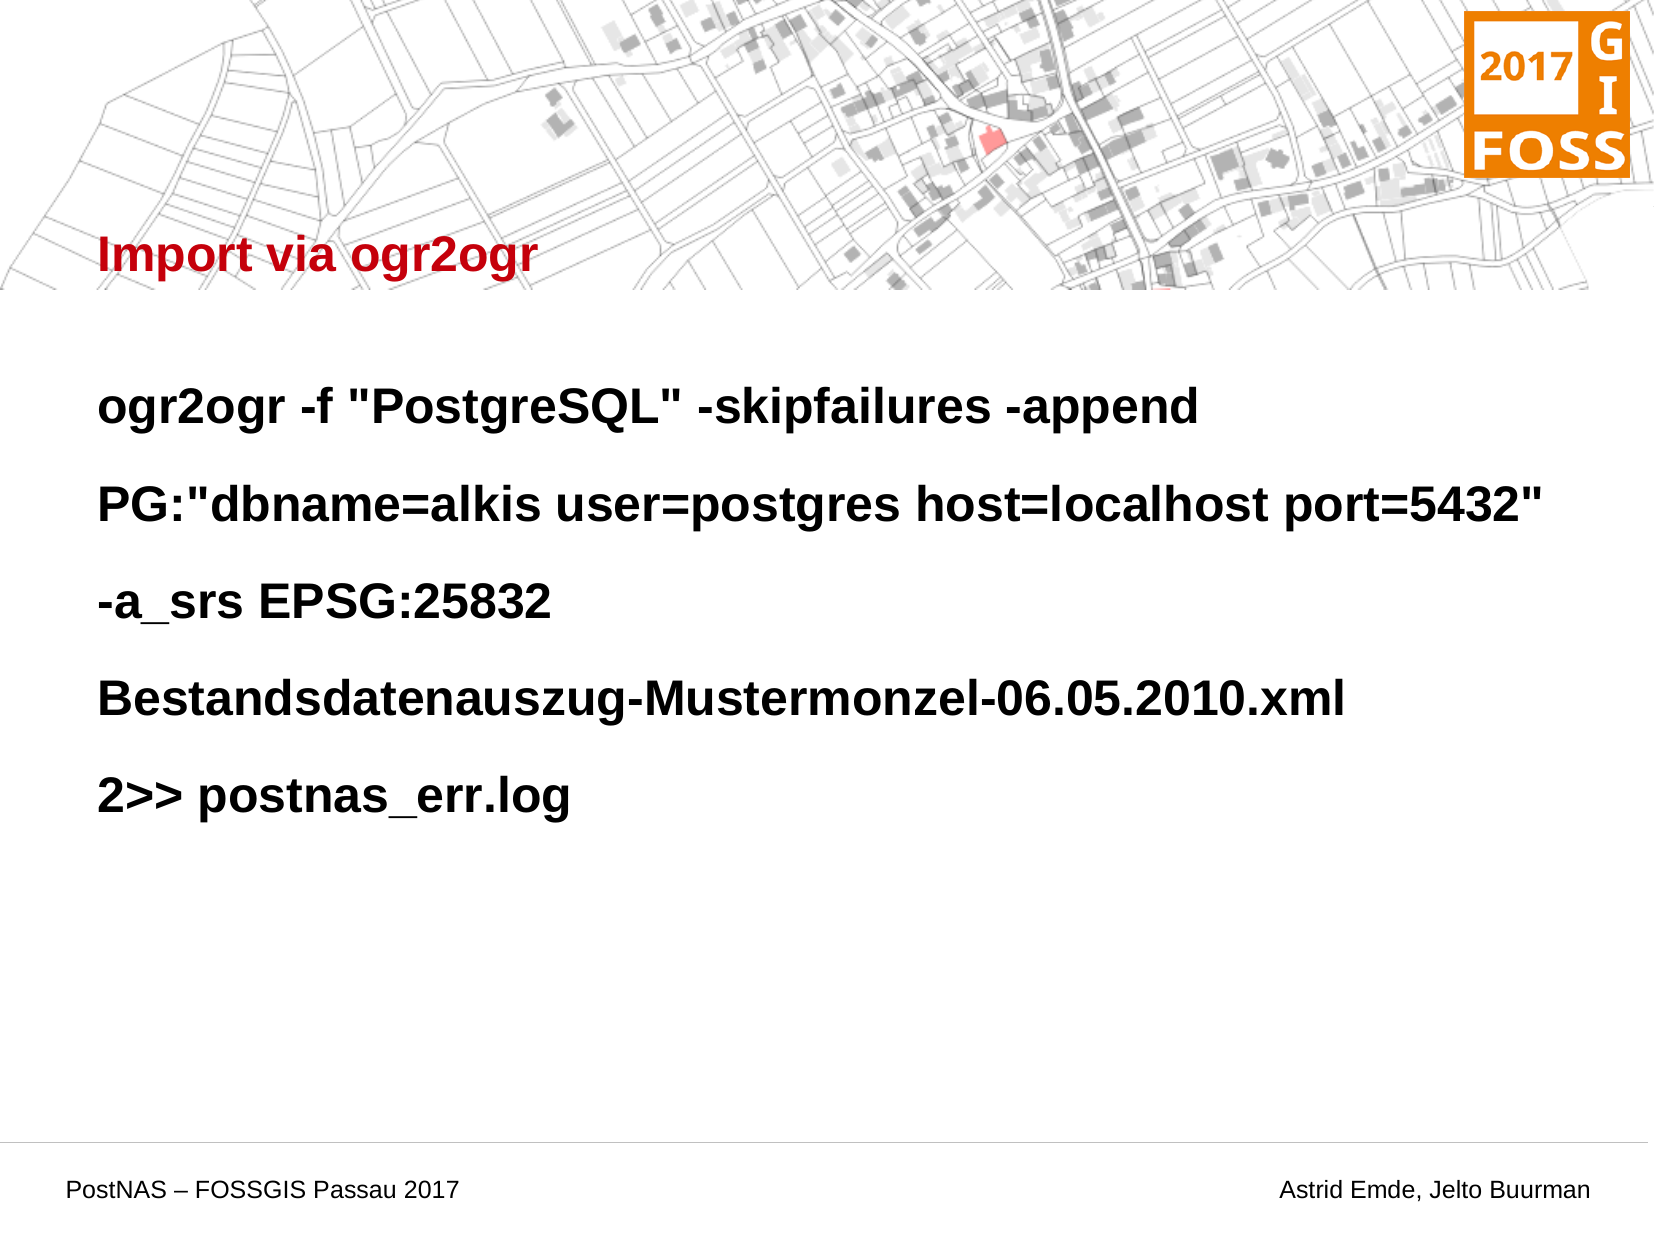

Import via ogr2ogr
ogr2ogr -f "PostgreSQL" -skipfailures -append
PG:"dbname=alkis user=postgres host=localhost port=5432"
-a_srs EPSG:25832
Bestandsdatenauszug-Mustermonzel-06.05.2010.xml
2>> postnas_err.log